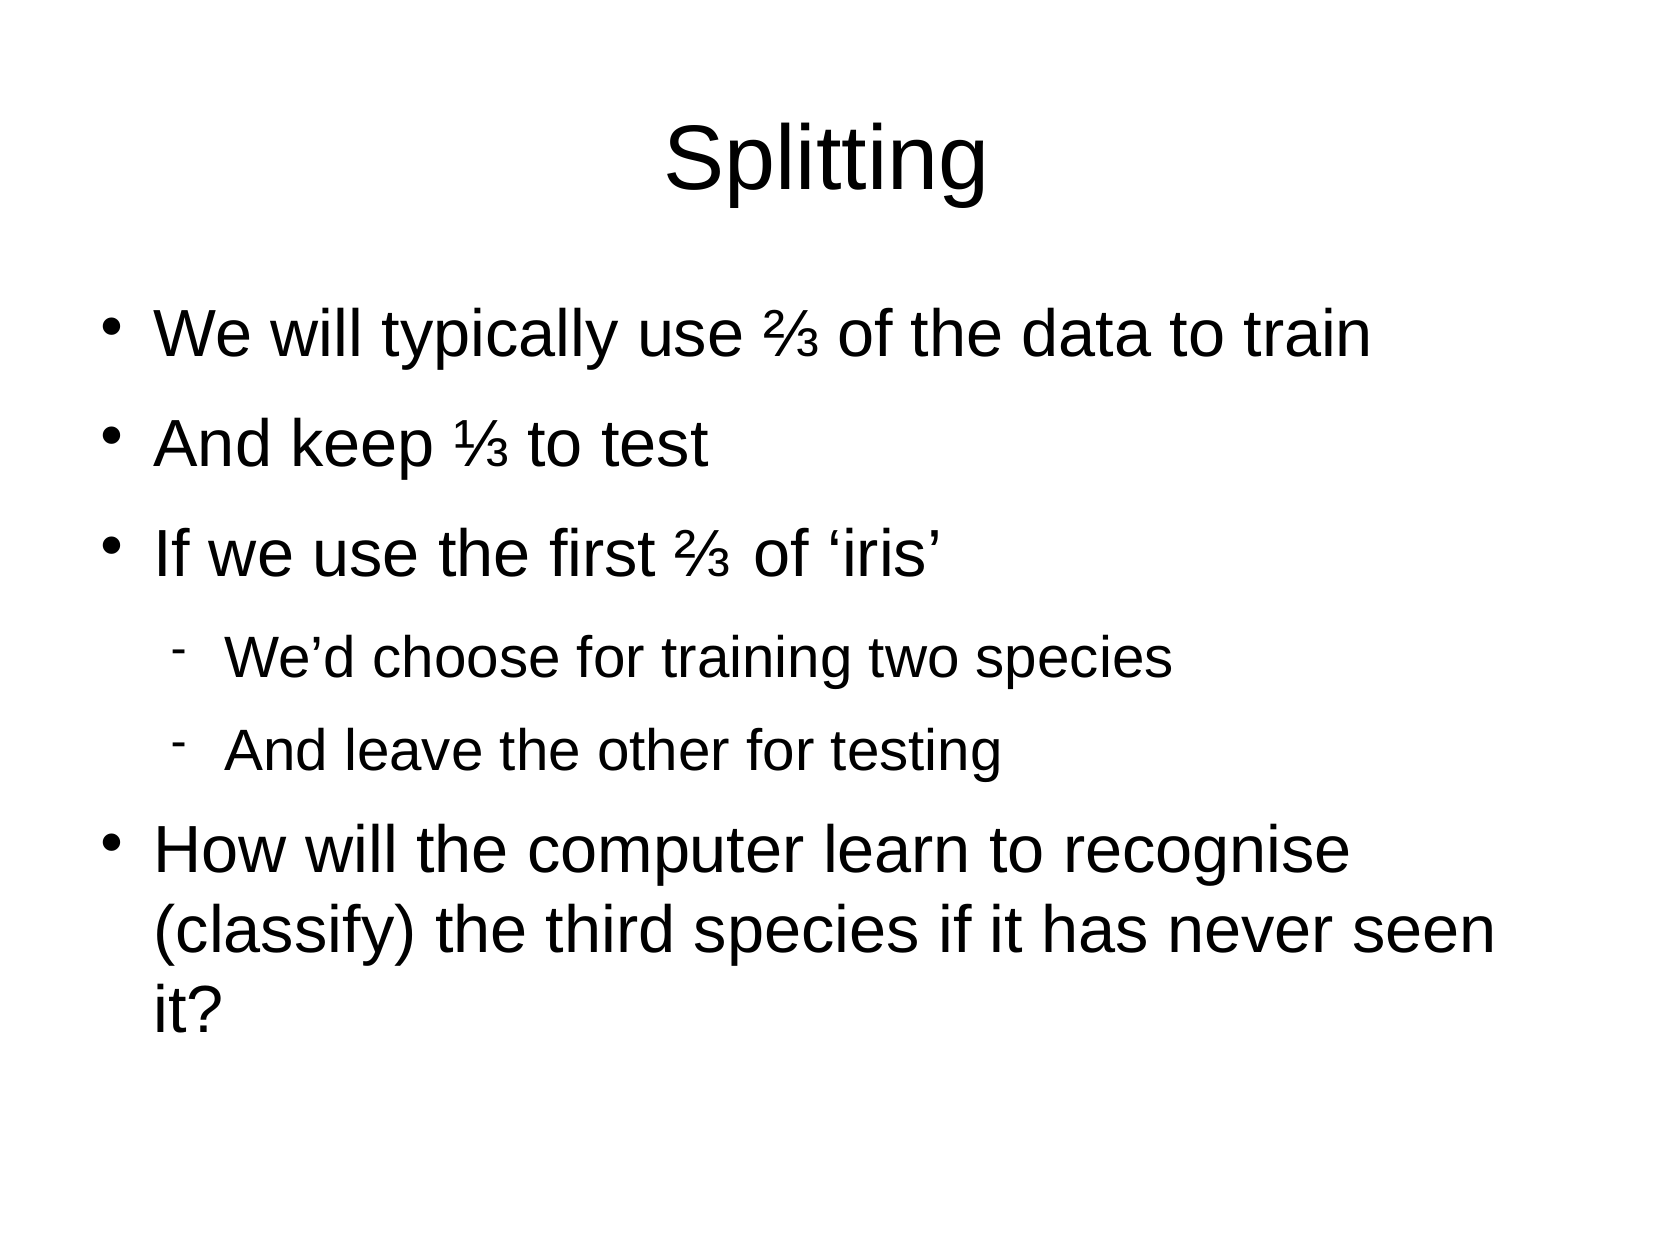

Splitting
We will typically use ⅔ of the data to train
And keep ⅓ to test
If we use the first ⅔	of ‘iris’
We’d choose for training two species
And leave the other for testing
How will the computer learn to recognise (classify) the third species if it has never seen it?